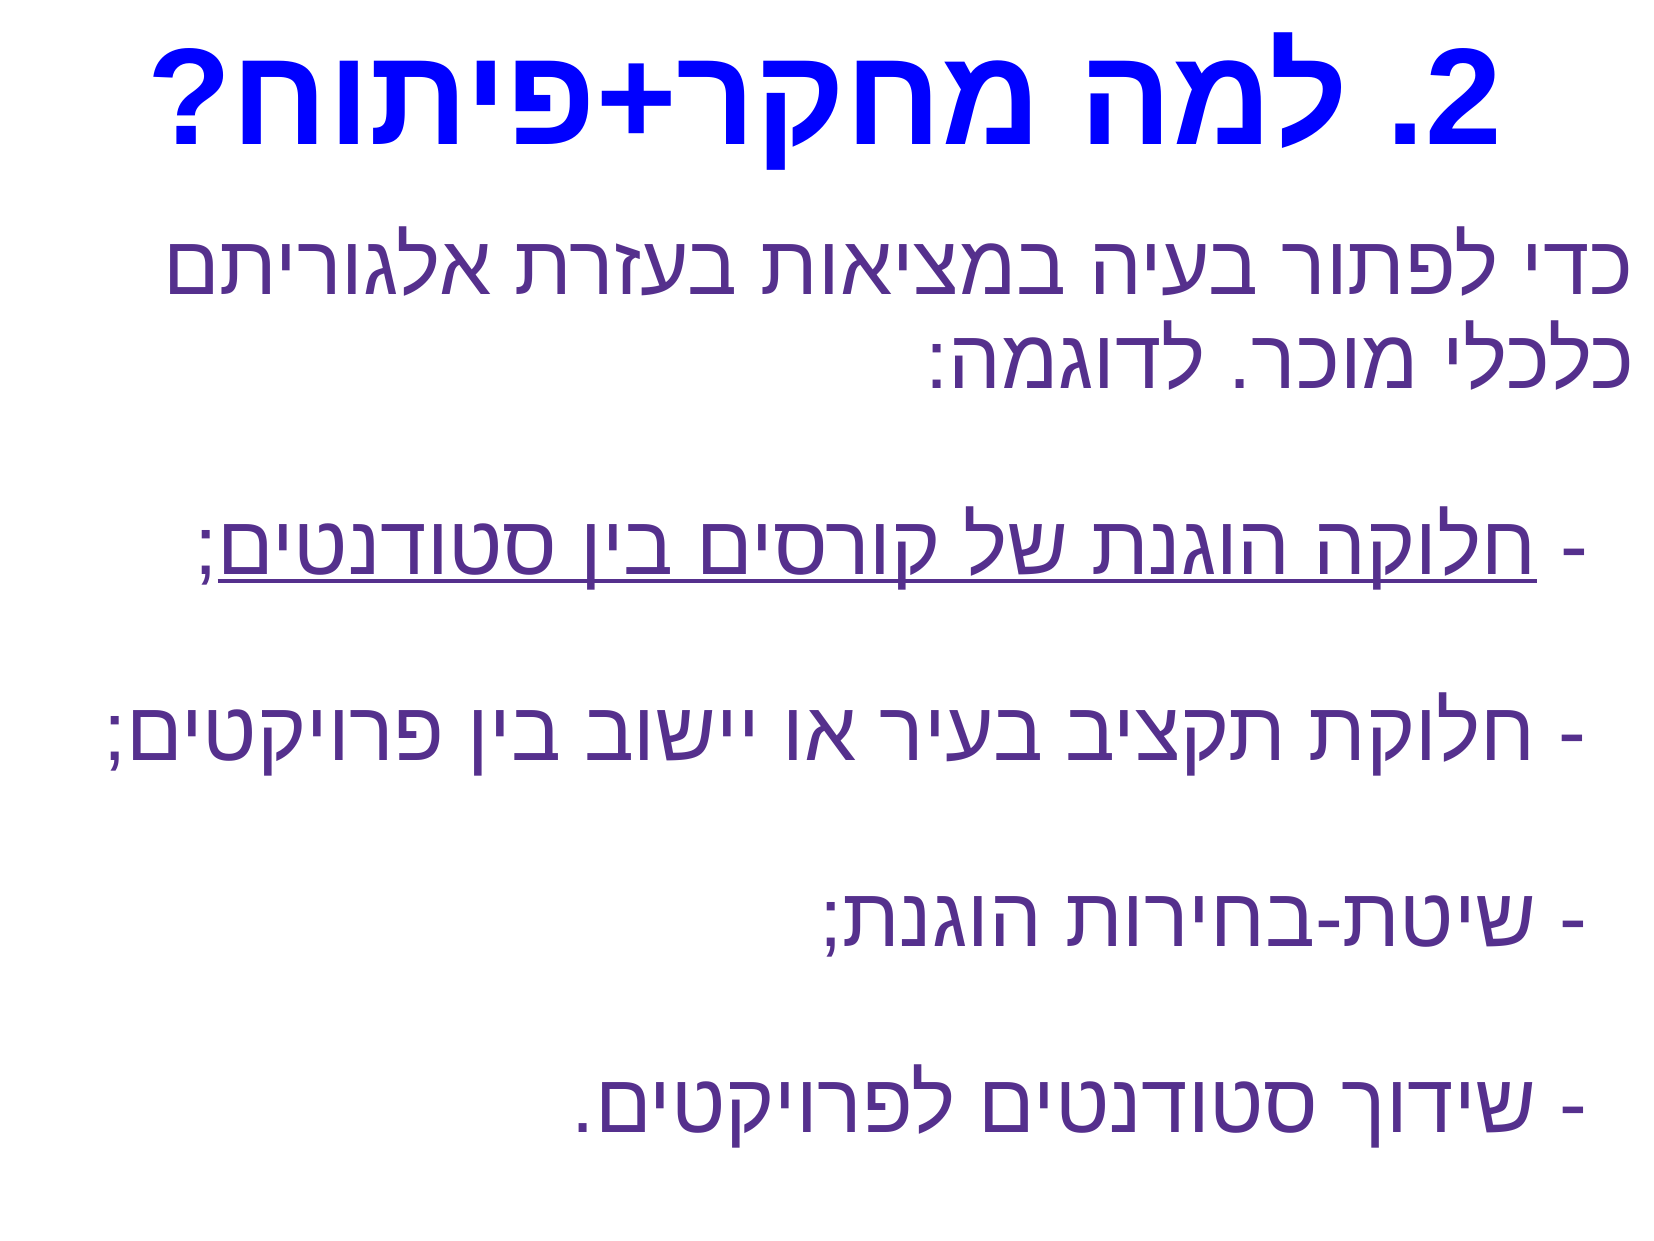

# 2. למה מחקר+פיתוח?
כדי לפתור בעיה במציאות בעזרת אלגוריתם כלכלי מוכר. לדוגמה:
 - חלוקה הוגנת של קורסים בין סטודנטים;
 - חלוקת תקציב בעיר או יישוב בין פרויקטים;
 - שיטת-בחירות הוגנת;
 - שידוך סטודנטים לפרויקטים.